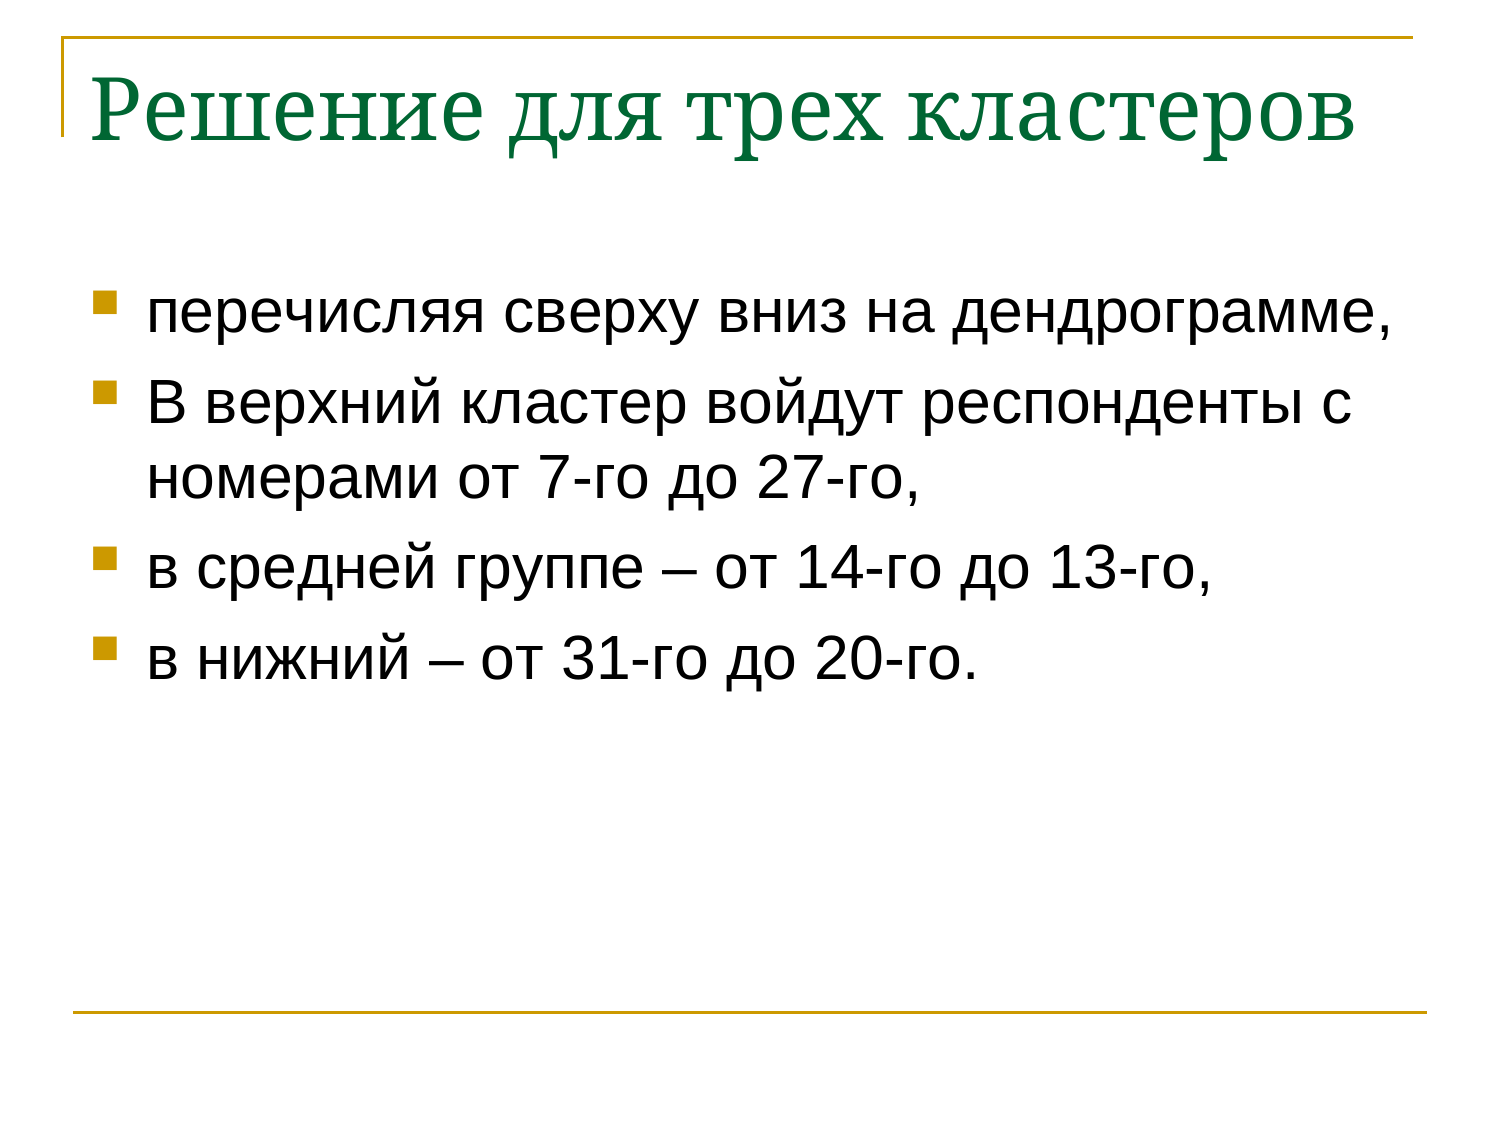

# Решение для трех кластеров
перечисляя сверху вниз на дендрограмме,
В верхний кластер войдут респонденты с номерами от 7-го до 27-го,
в средней группе – от 14-го до 13-го,
в нижний – от 31-го до 20-го.